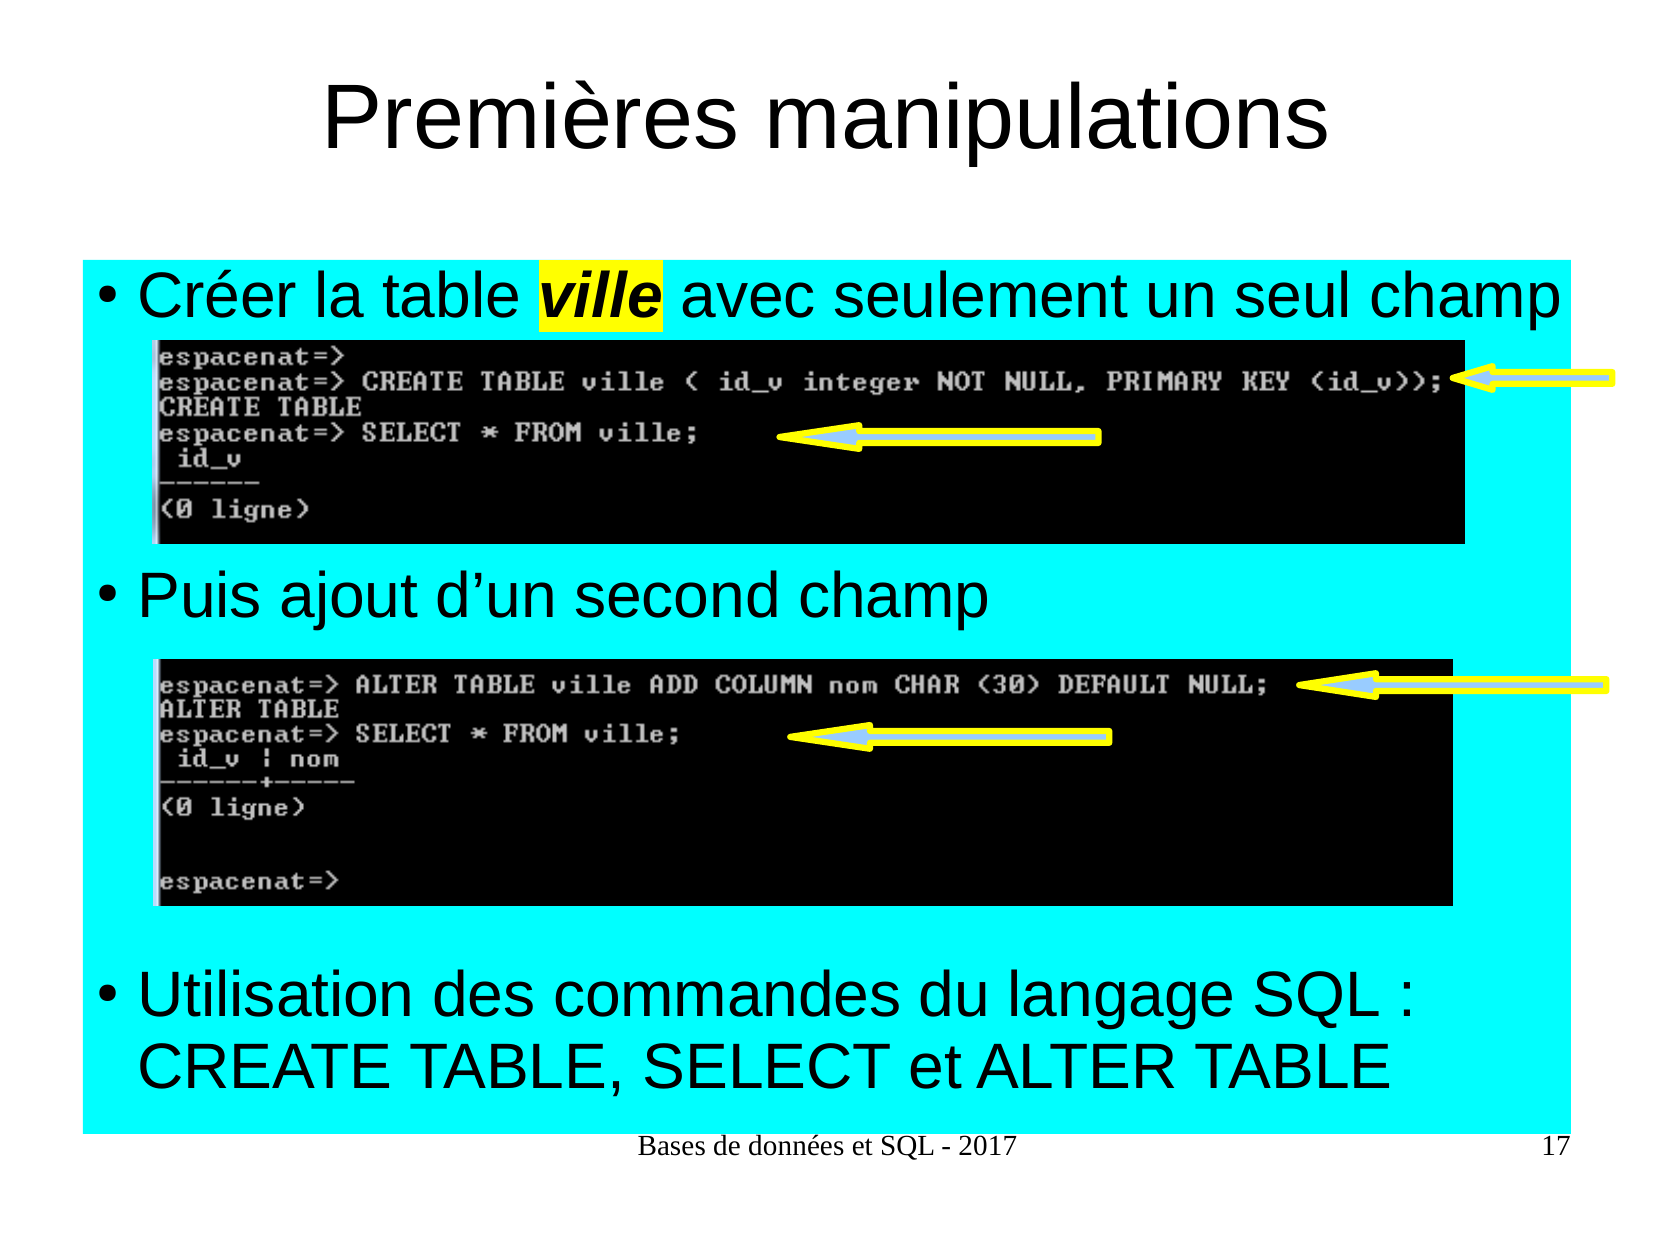

# Premières manipulations
Créer la table ville avec seulement un seul champ
Puis ajout d’un second champ
Utilisation des commandes du langage SQL : CREATE TABLE, SELECT et ALTER TABLE
Bases de données et SQL - 2017
17